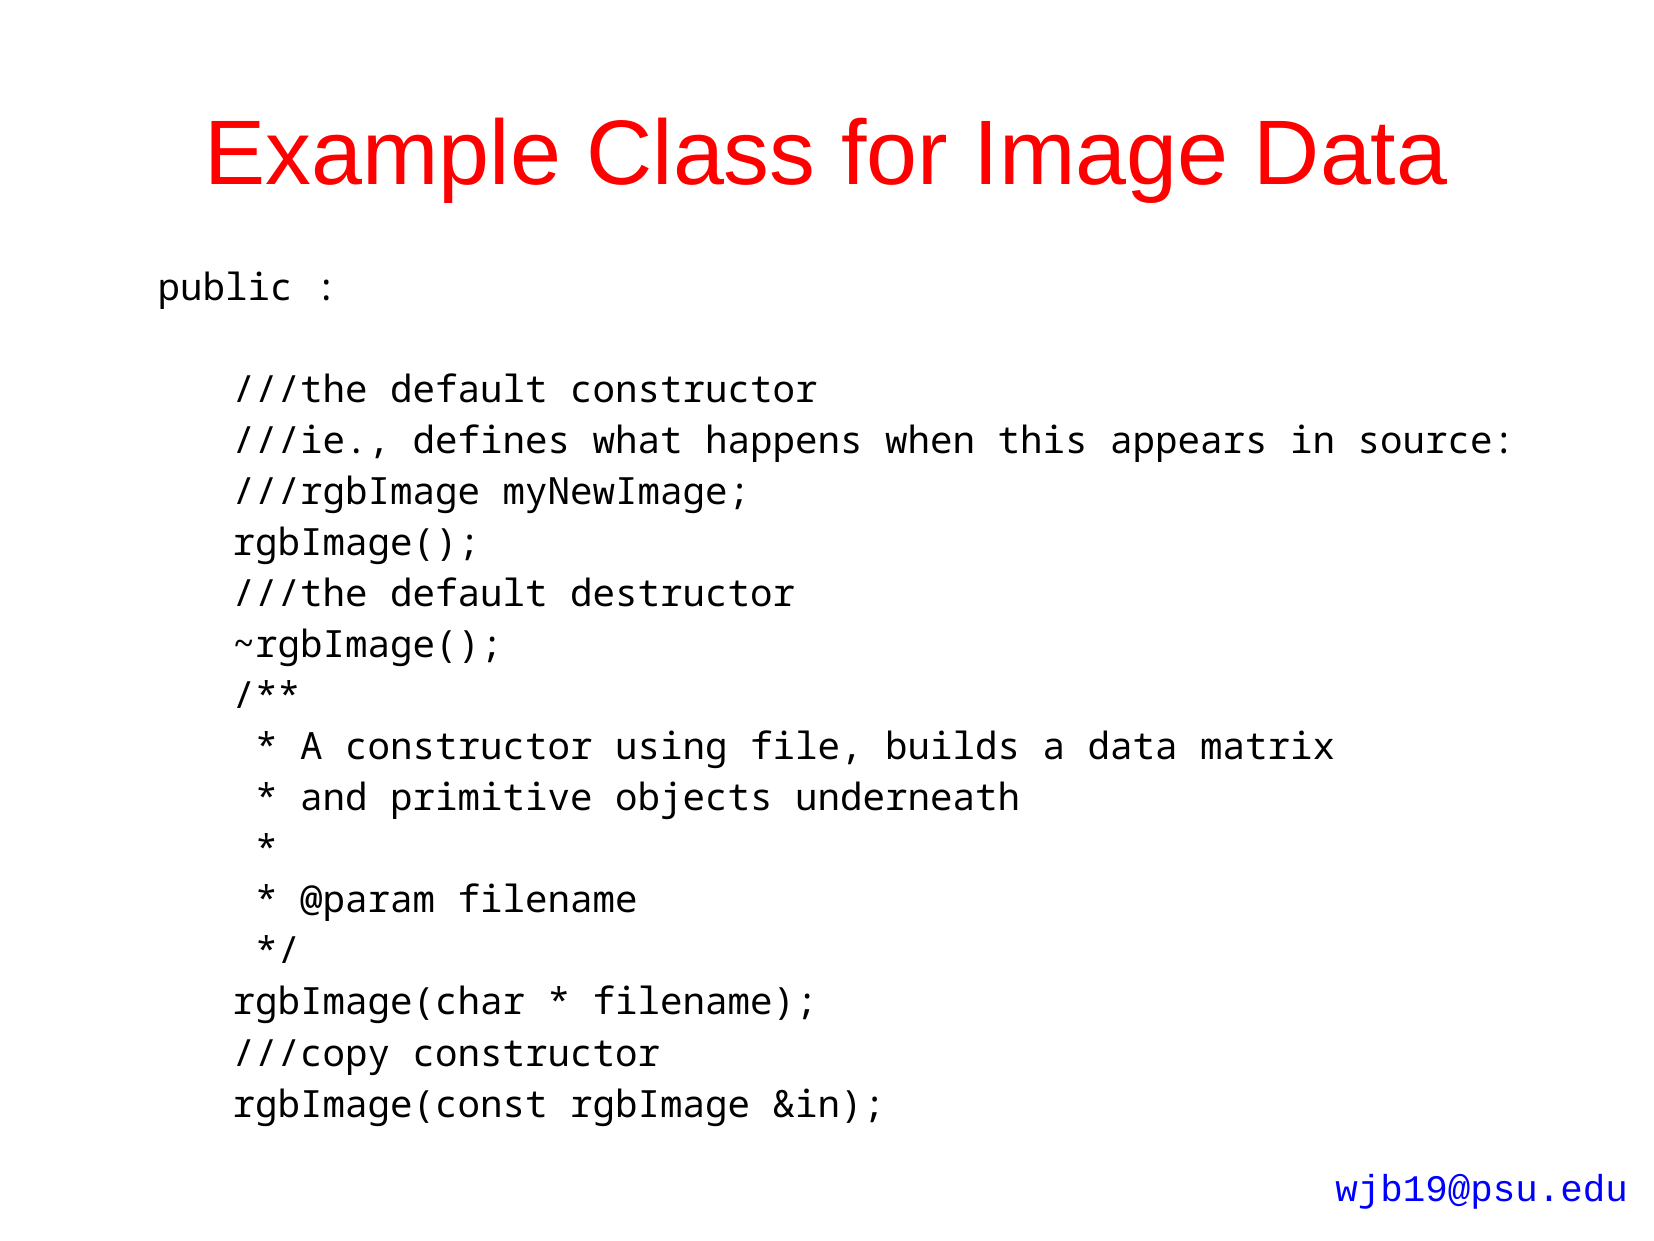

# Example Class for Image Data
	public :
		///the default constructor
		///ie., defines what happens when this appears in source:
		///rgbImage myNewImage;
		rgbImage();
		///the default destructor
		~rgbImage();
		/**
		 * A constructor using file, builds a data matrix
		 * and primitive objects underneath
		 *
		 * @param filename
		 */
		rgbImage(char * filename);
		///copy constructor
		rgbImage(const rgbImage &in);
wjb19@psu.edu